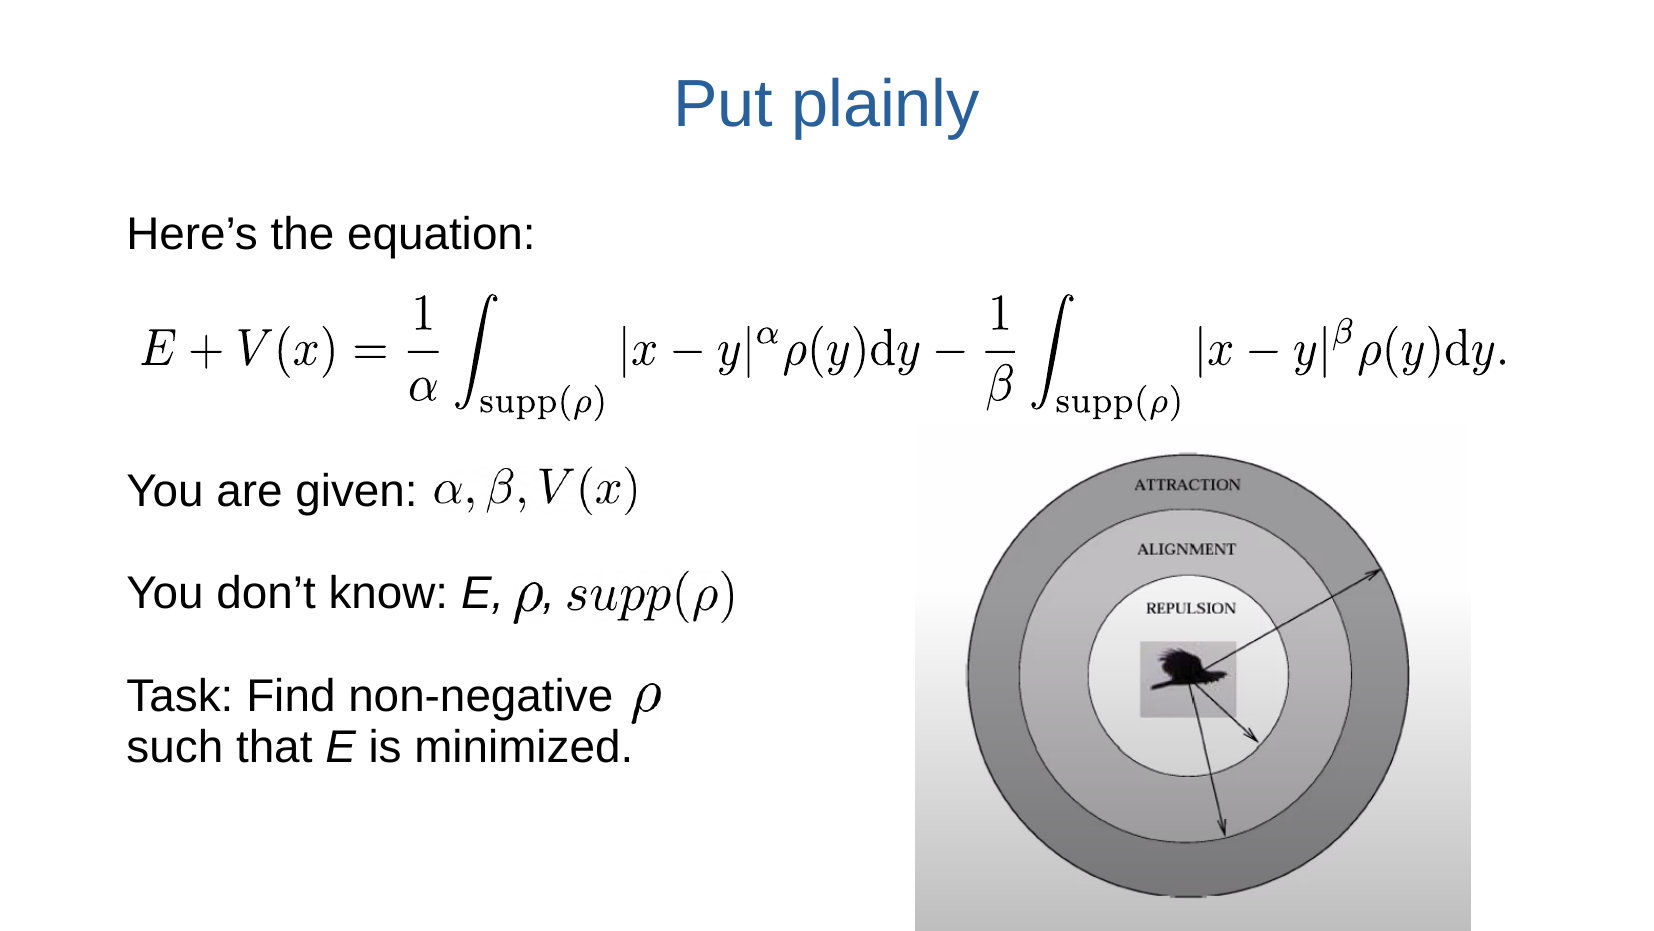

# Put plainly
Here’s the equation:
You are given:
You don’t know: E, ,
Task: Find non-negative
such that E is minimized.